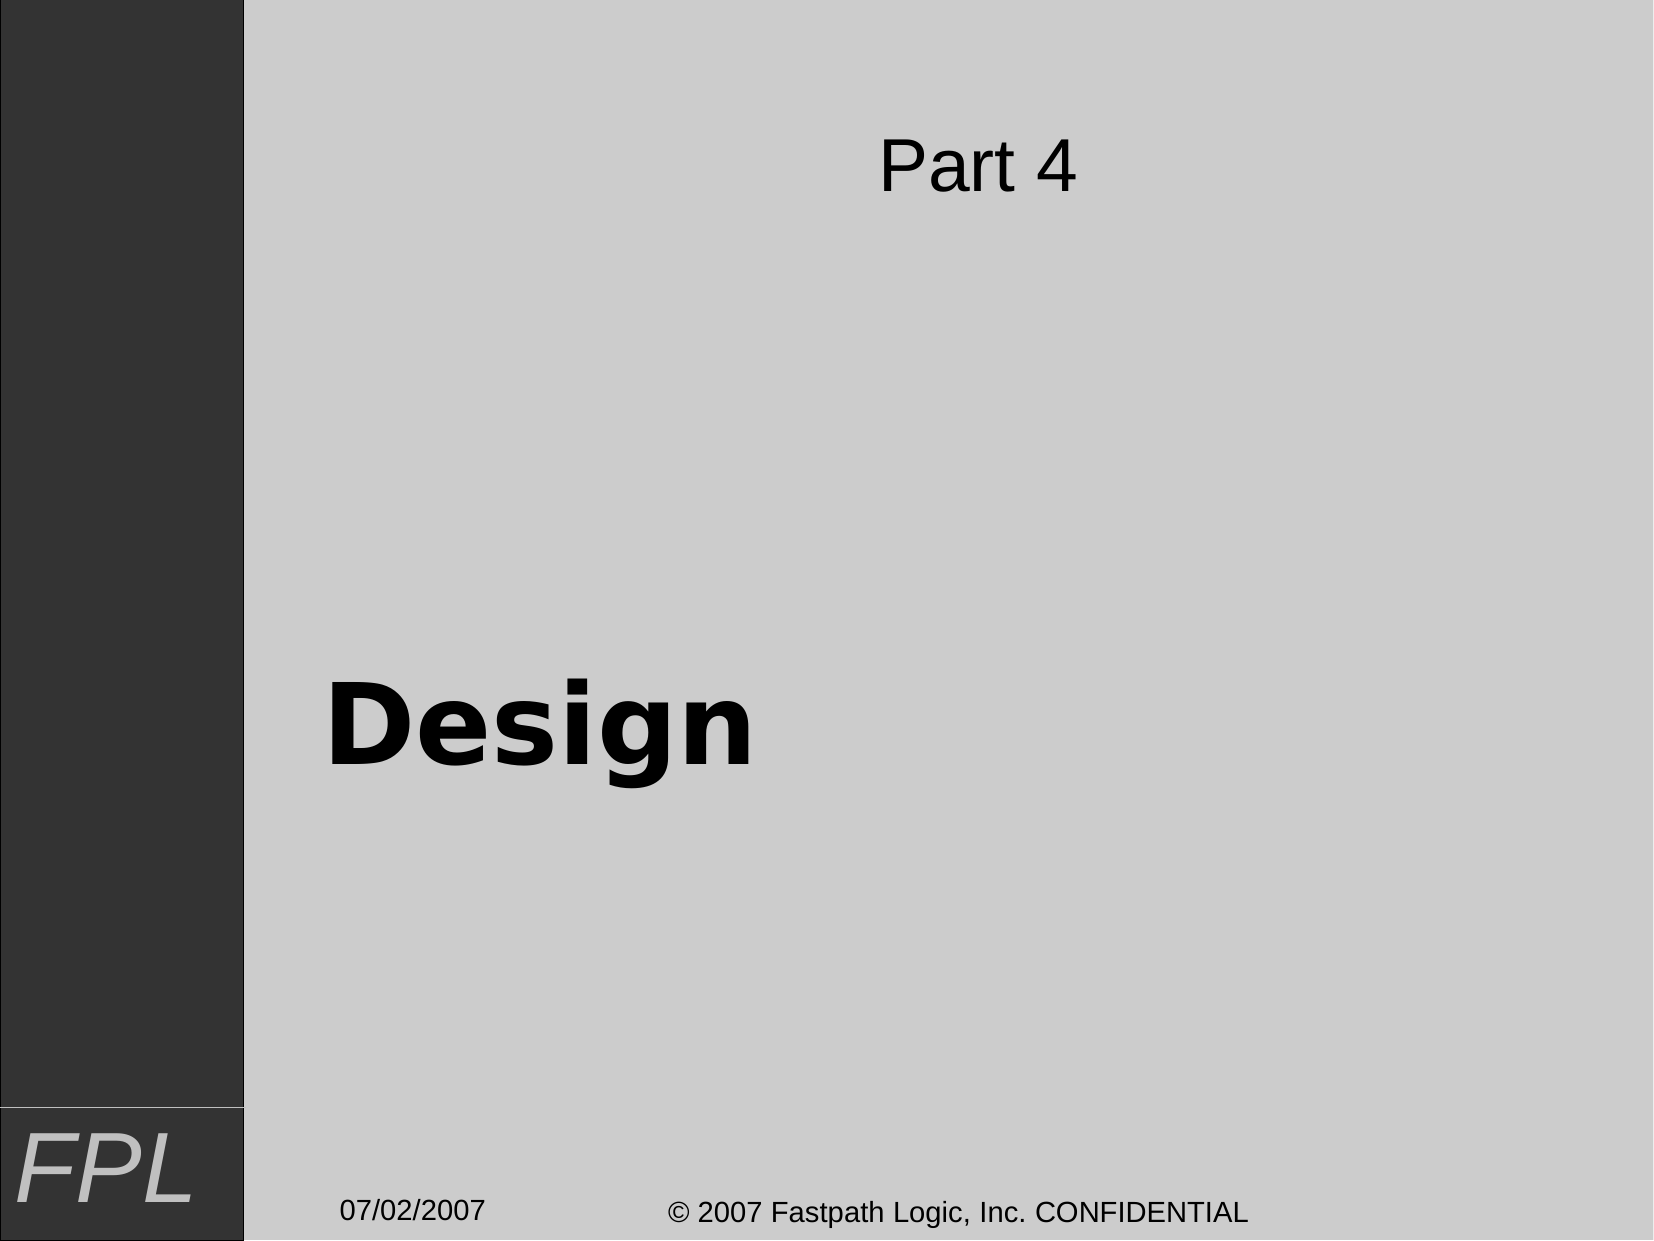

# Part 4
Design
07/02/2007
© 2007 FASTPATH LOGIC INC.